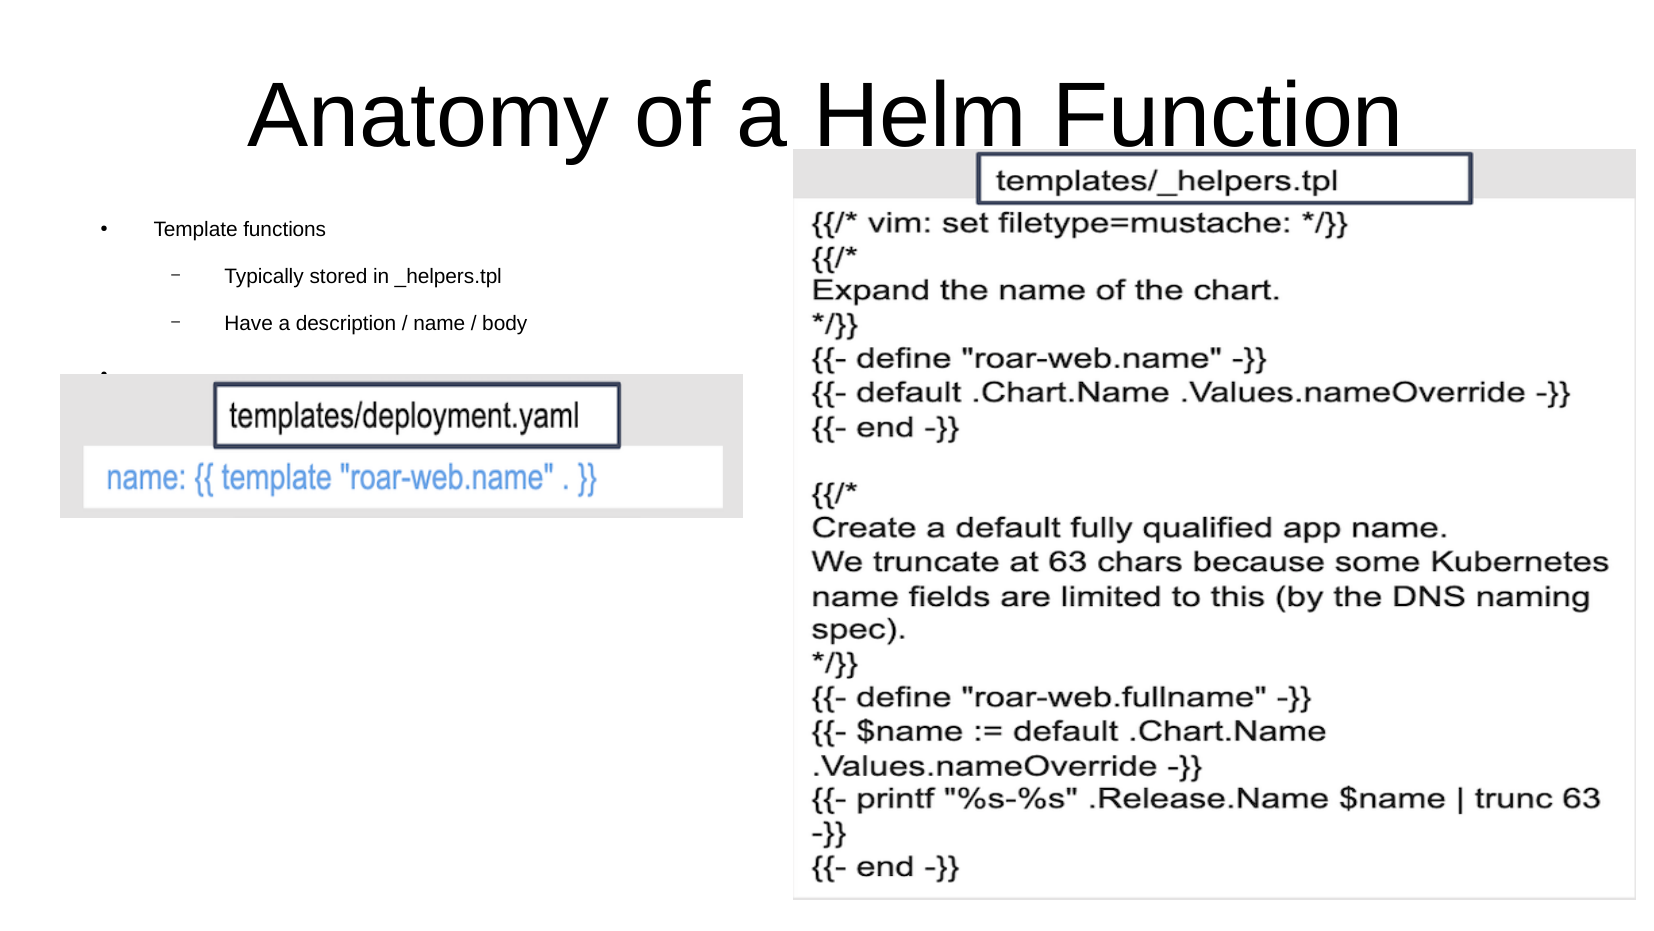

# Anatomy of a Helm Function
Template functions
Typically stored in _helpers.tpl
Have a description / name / body